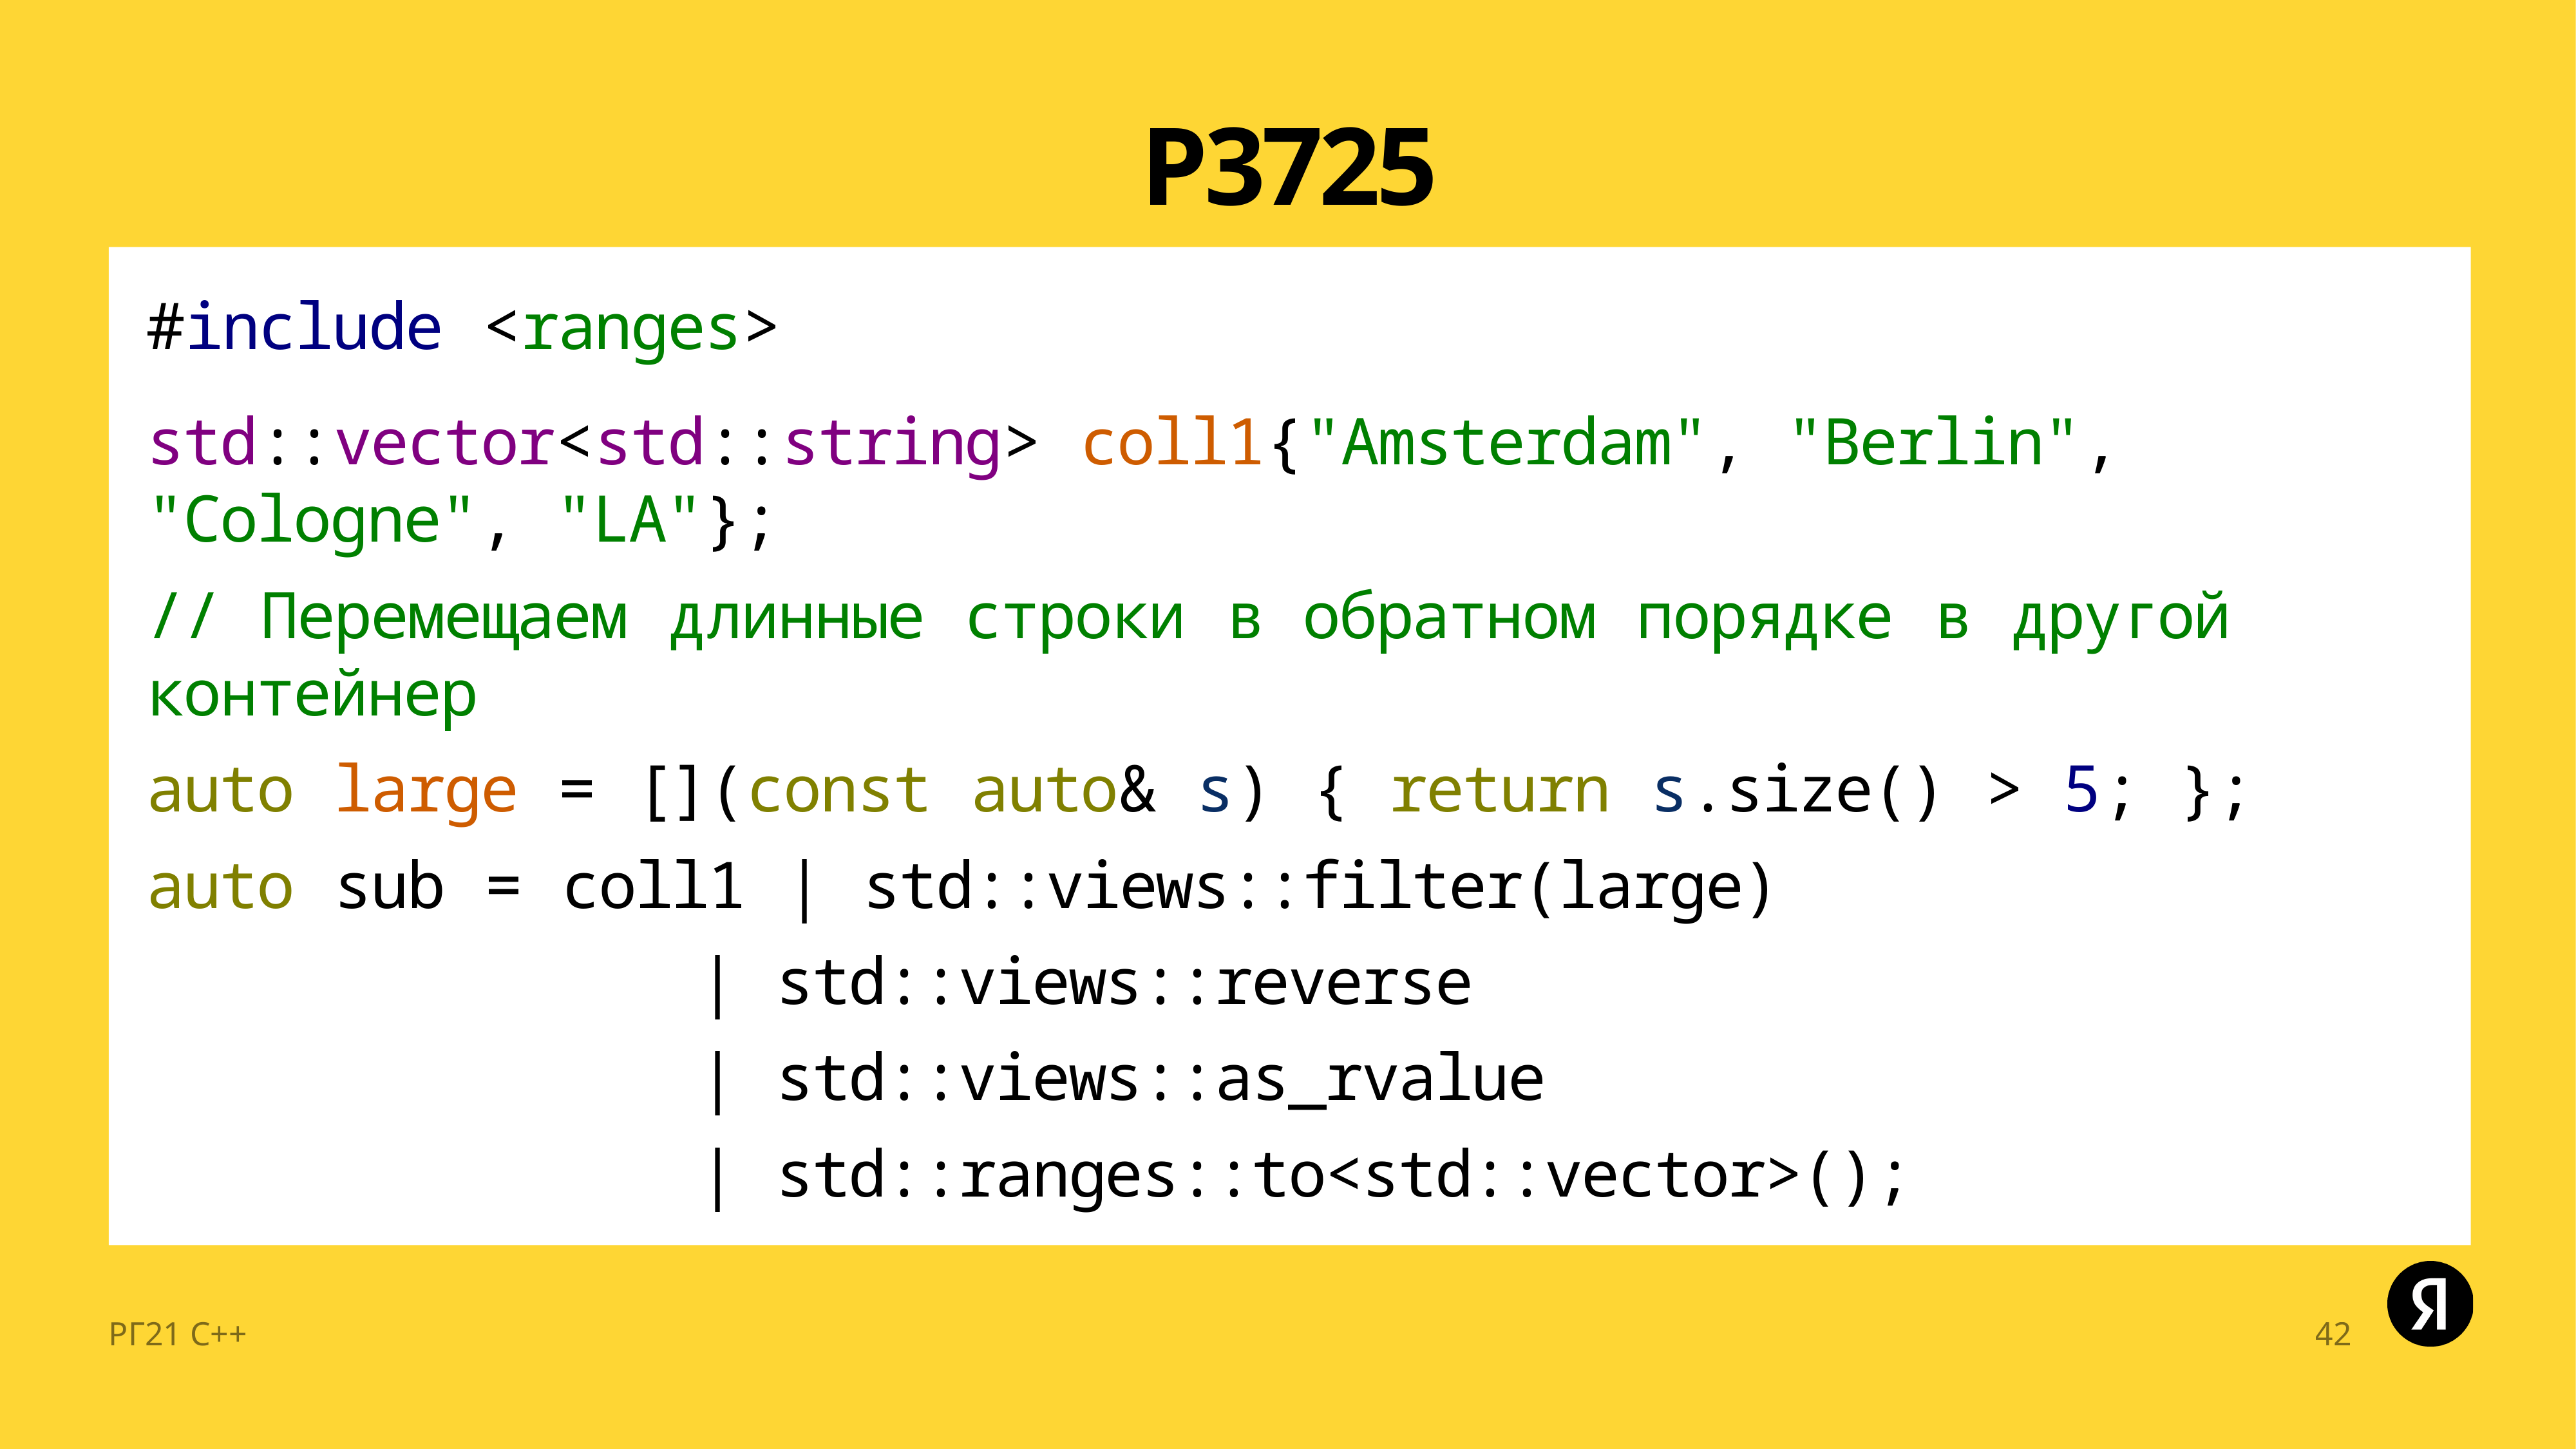

P3725
# #include <ranges>
std::vector<std::string> coll1{"Amsterdam", "Berlin", "Cologne", "LA"};
// Перемещаем длинные строки в обратном порядке в другой контейнер
auto large = [](const auto& s) { return s.size() > 5; };
auto sub = coll1 | std::views::filter(large)
 | std::views::reverse
 | std::views::as_rvalue
 | std::ranges::to<std::vector>();
РГ21 C++
42